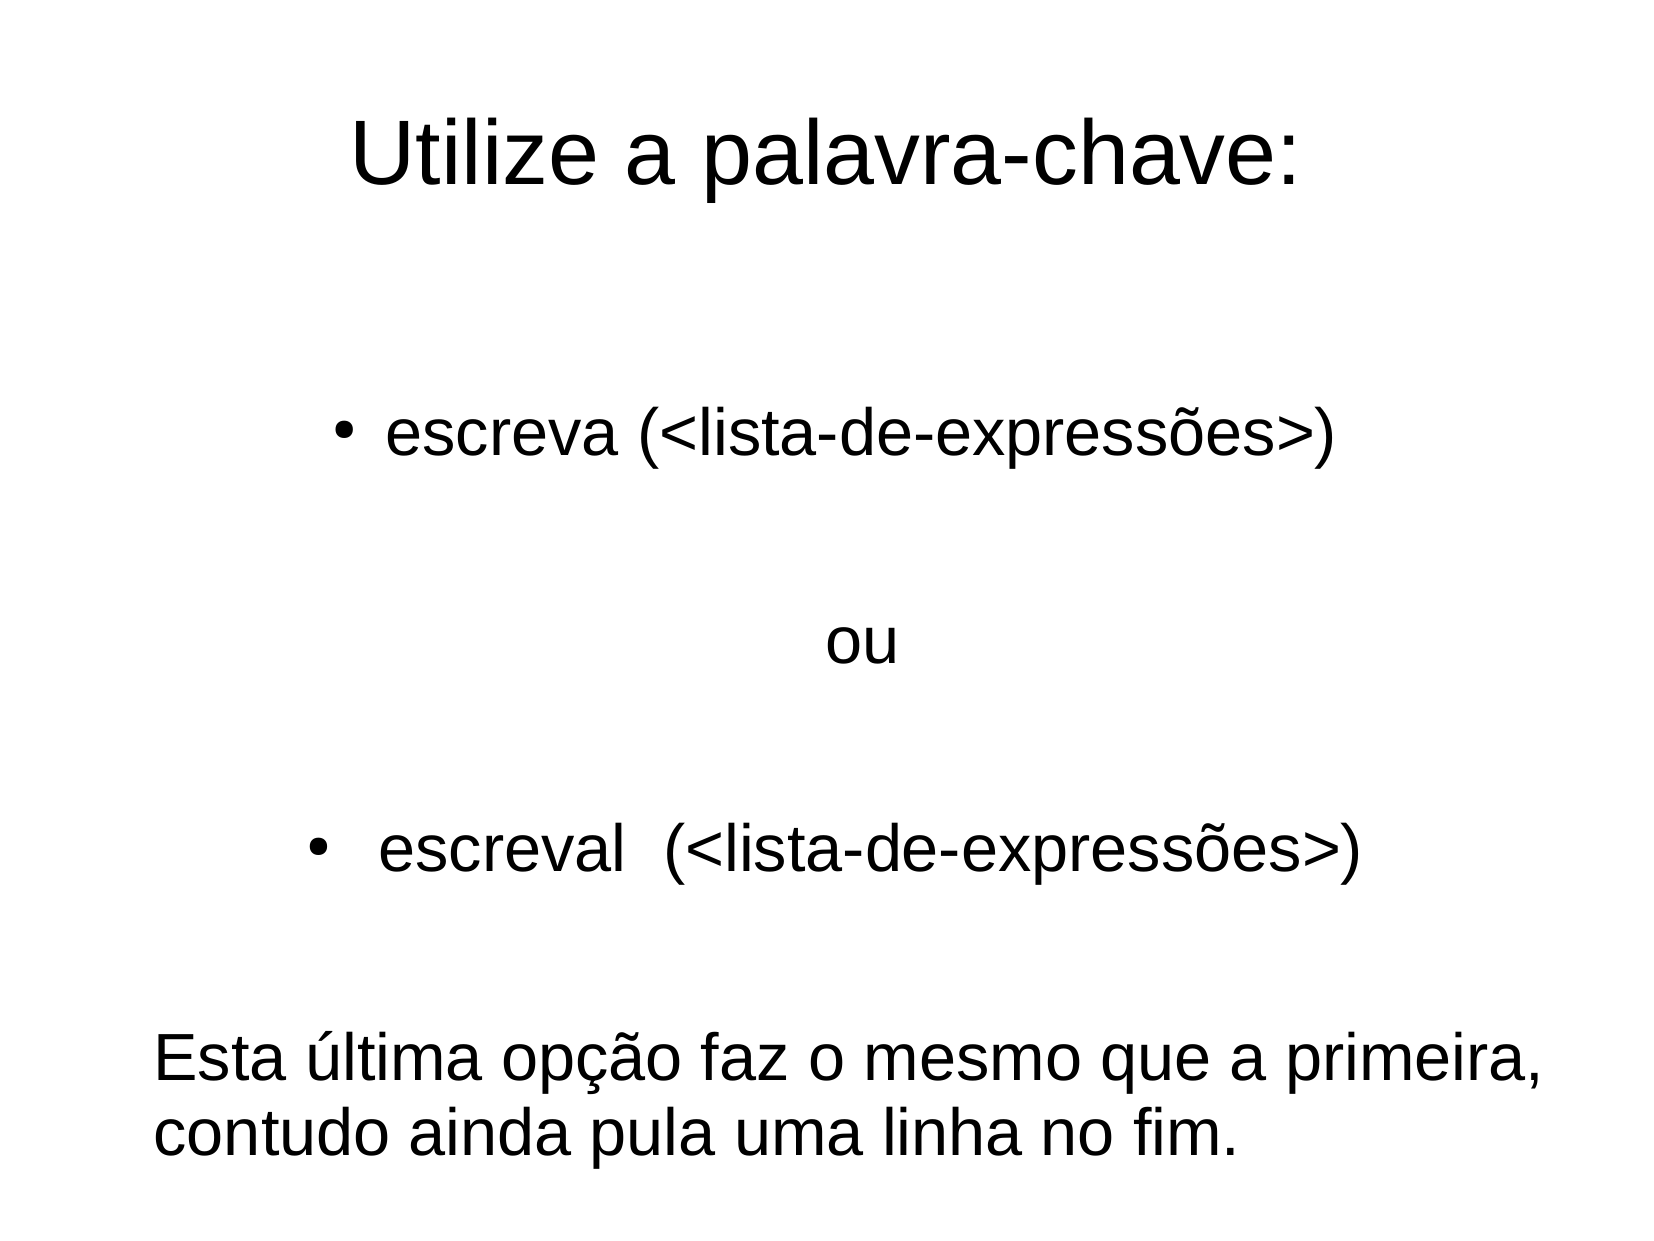

# Utilize a palavra-chave:
escreva (<lista-de-expressões>)
ou
 escreval (<lista-de-expressões>)
Esta última opção faz o mesmo que a primeira, contudo ainda pula uma linha no fim.